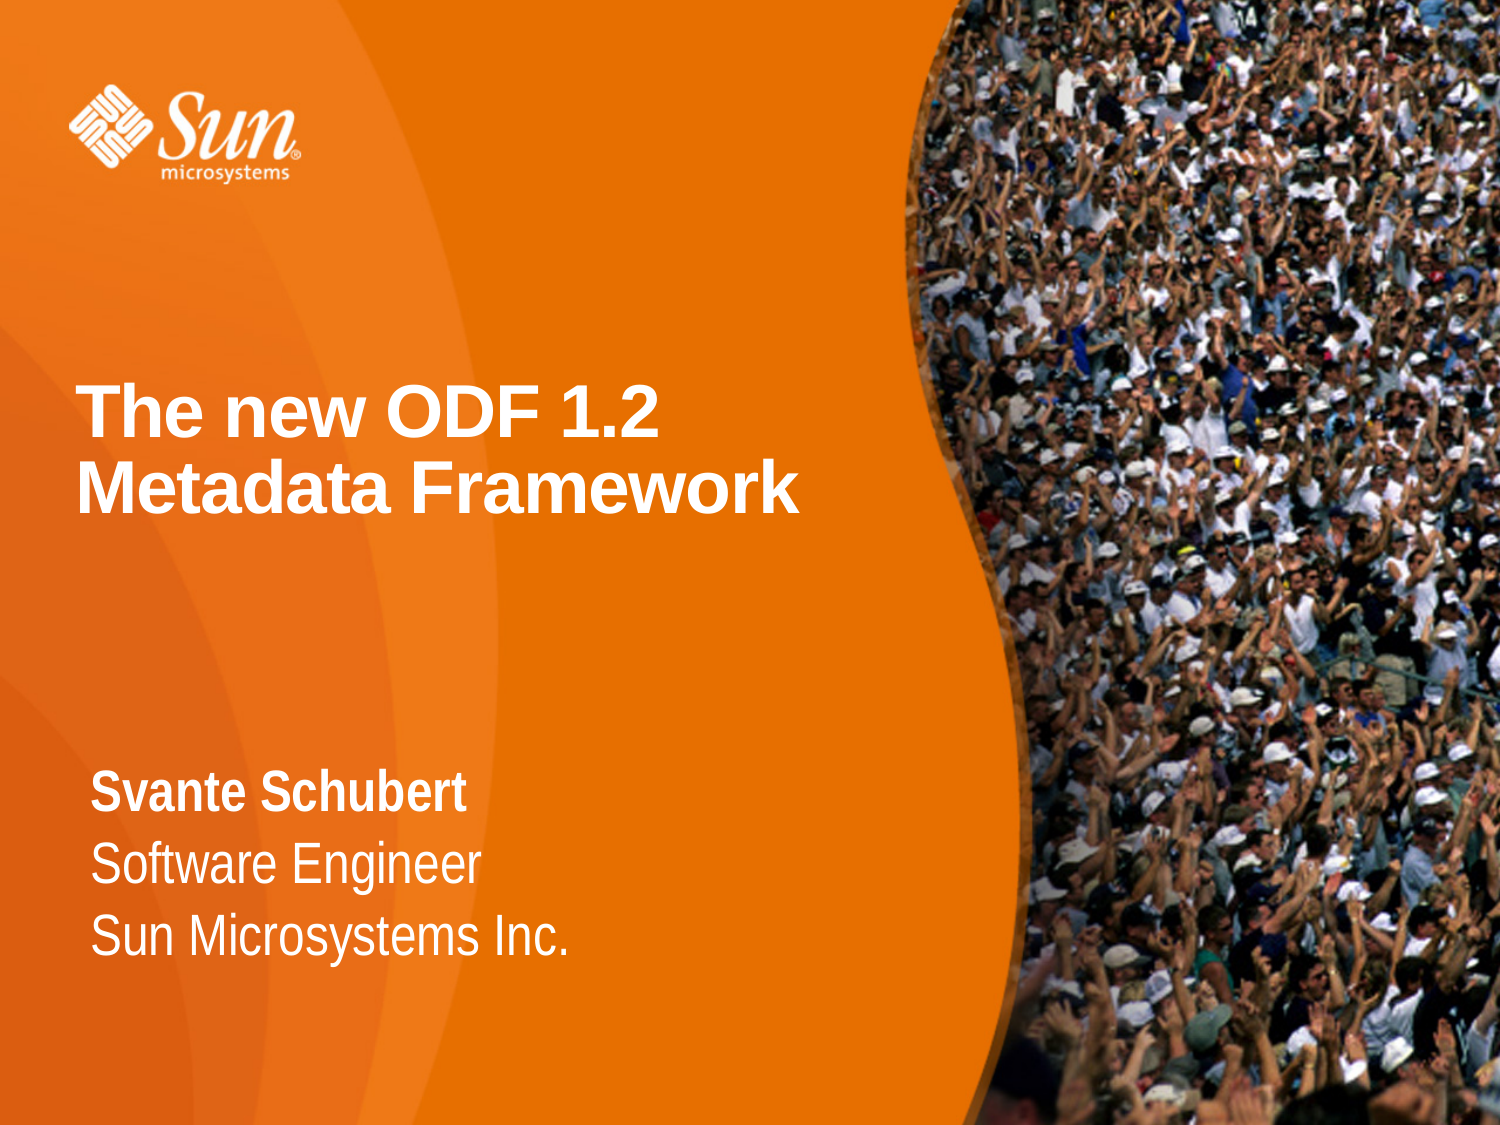

# The new ODF 1.2 Metadata Framework
Svante Schubert
Software Engineer
Sun Microsystems Inc.